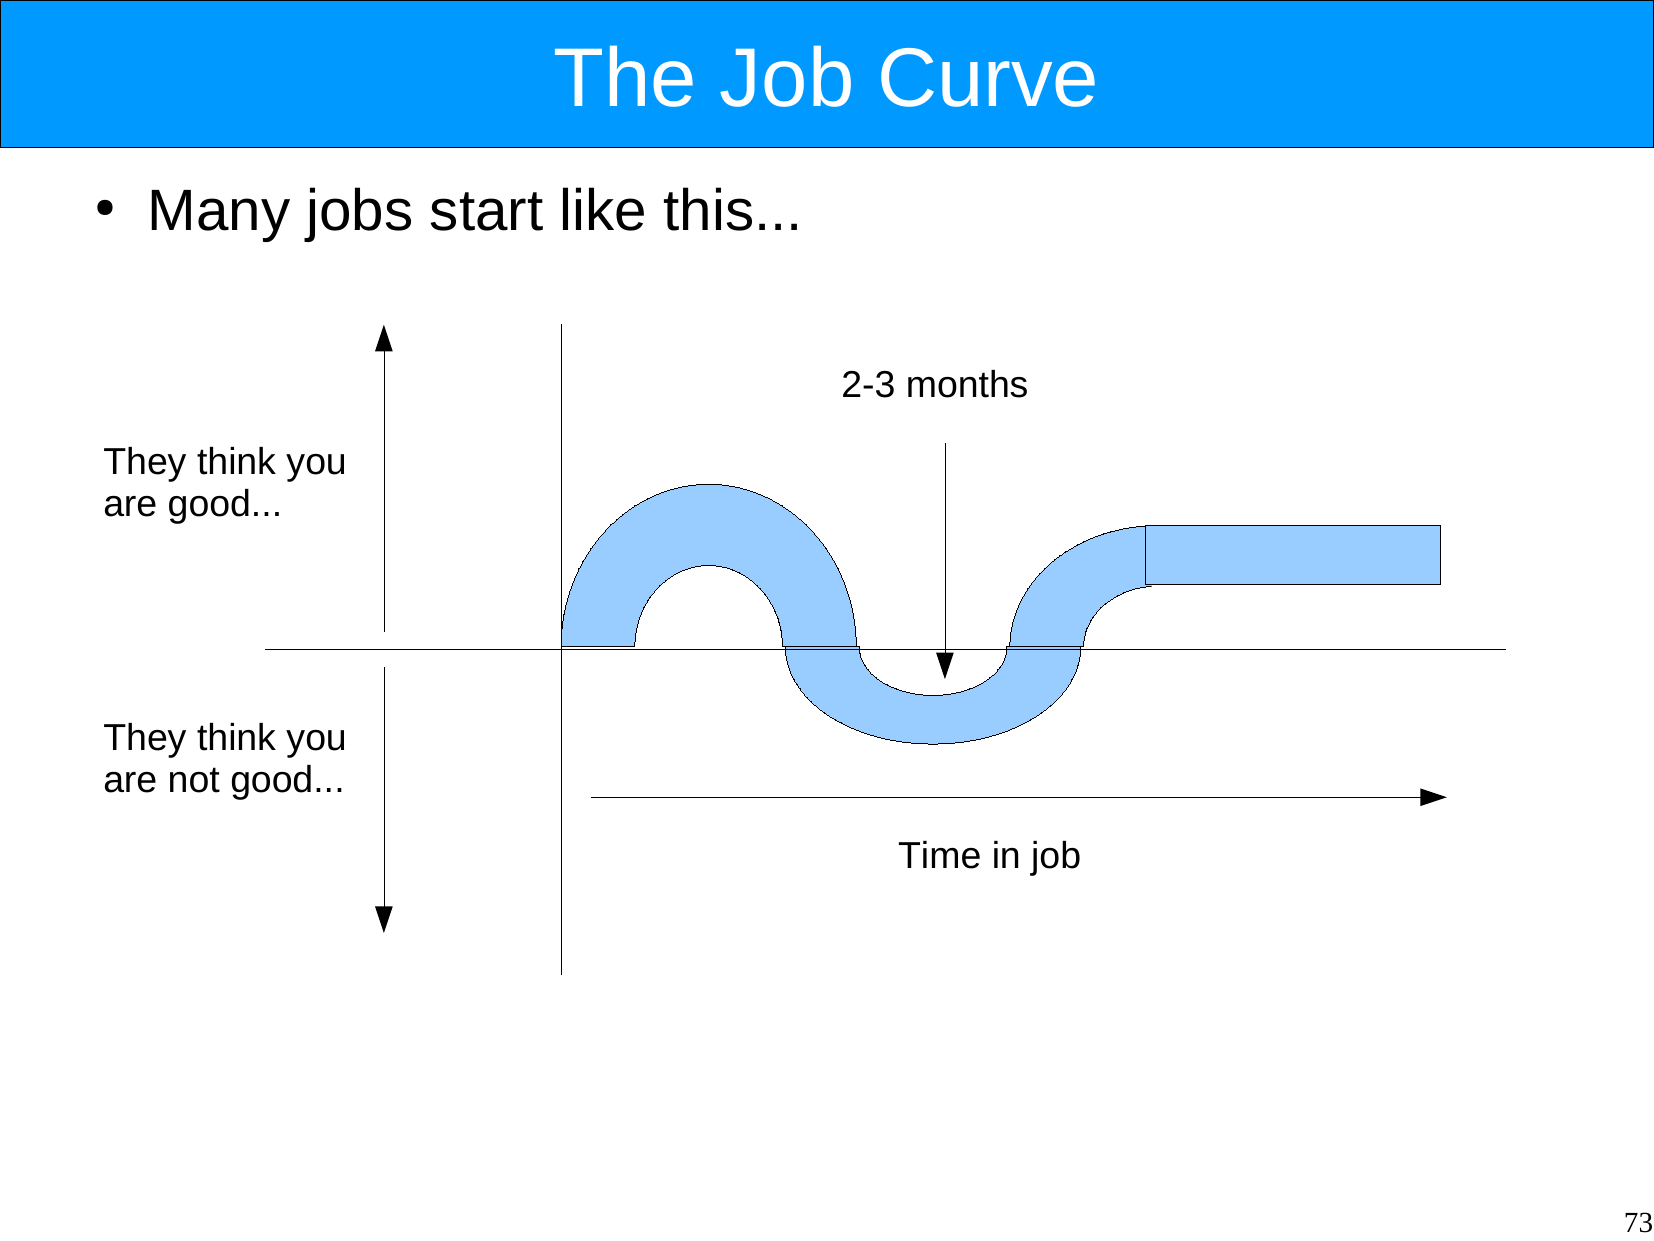

# The Job Curve
Many jobs start like this...
2-3 months
They think you
are good...
They think you
are not good...
Time in job
73